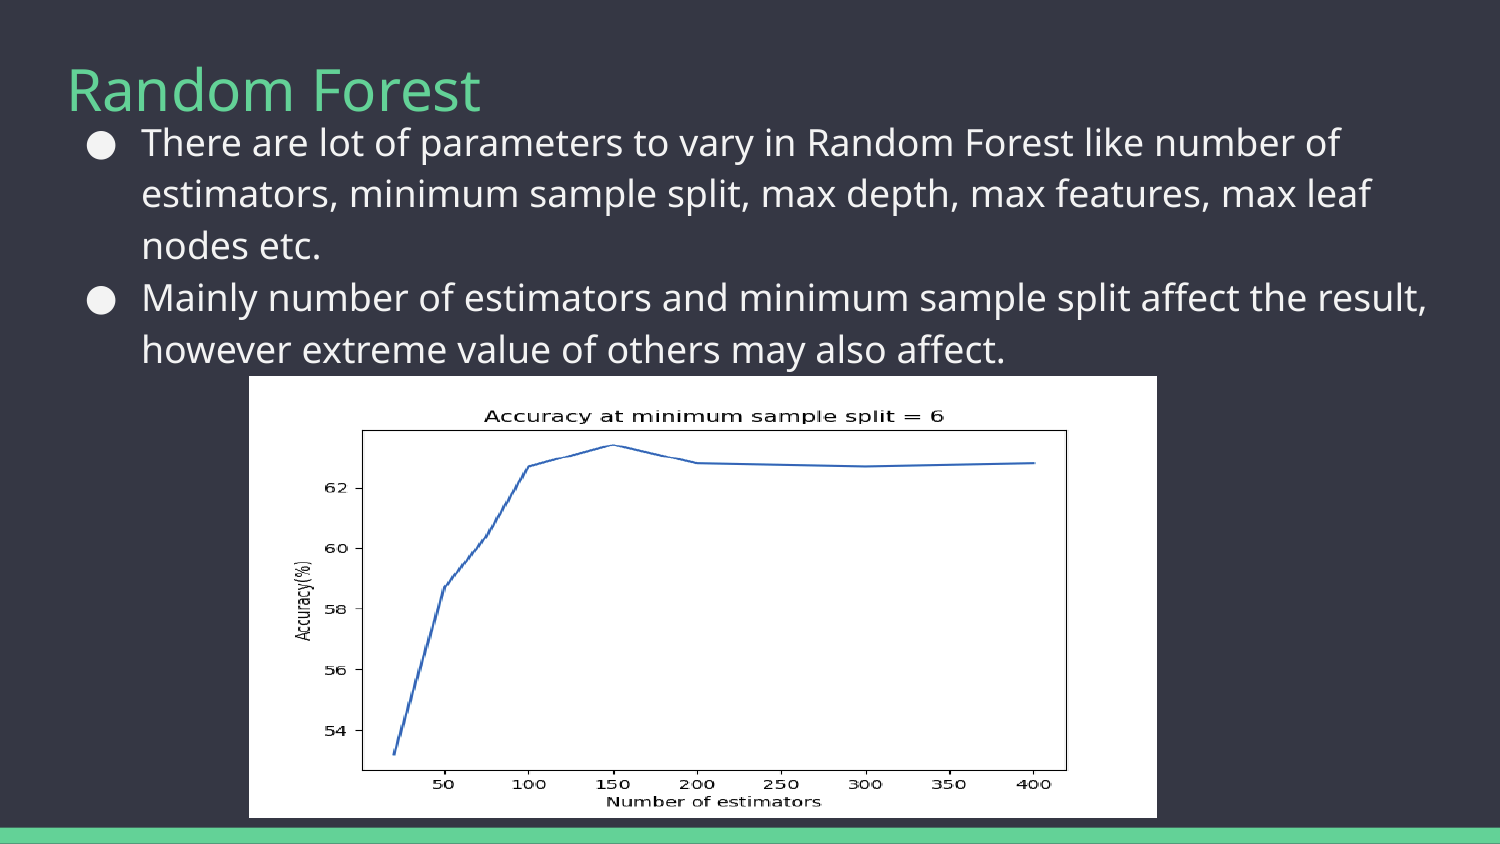

# Random Forest
There are lot of parameters to vary in Random Forest like number of estimators, minimum sample split, max depth, max features, max leaf nodes etc.
Mainly number of estimators and minimum sample split affect the result, however extreme value of others may also affect.